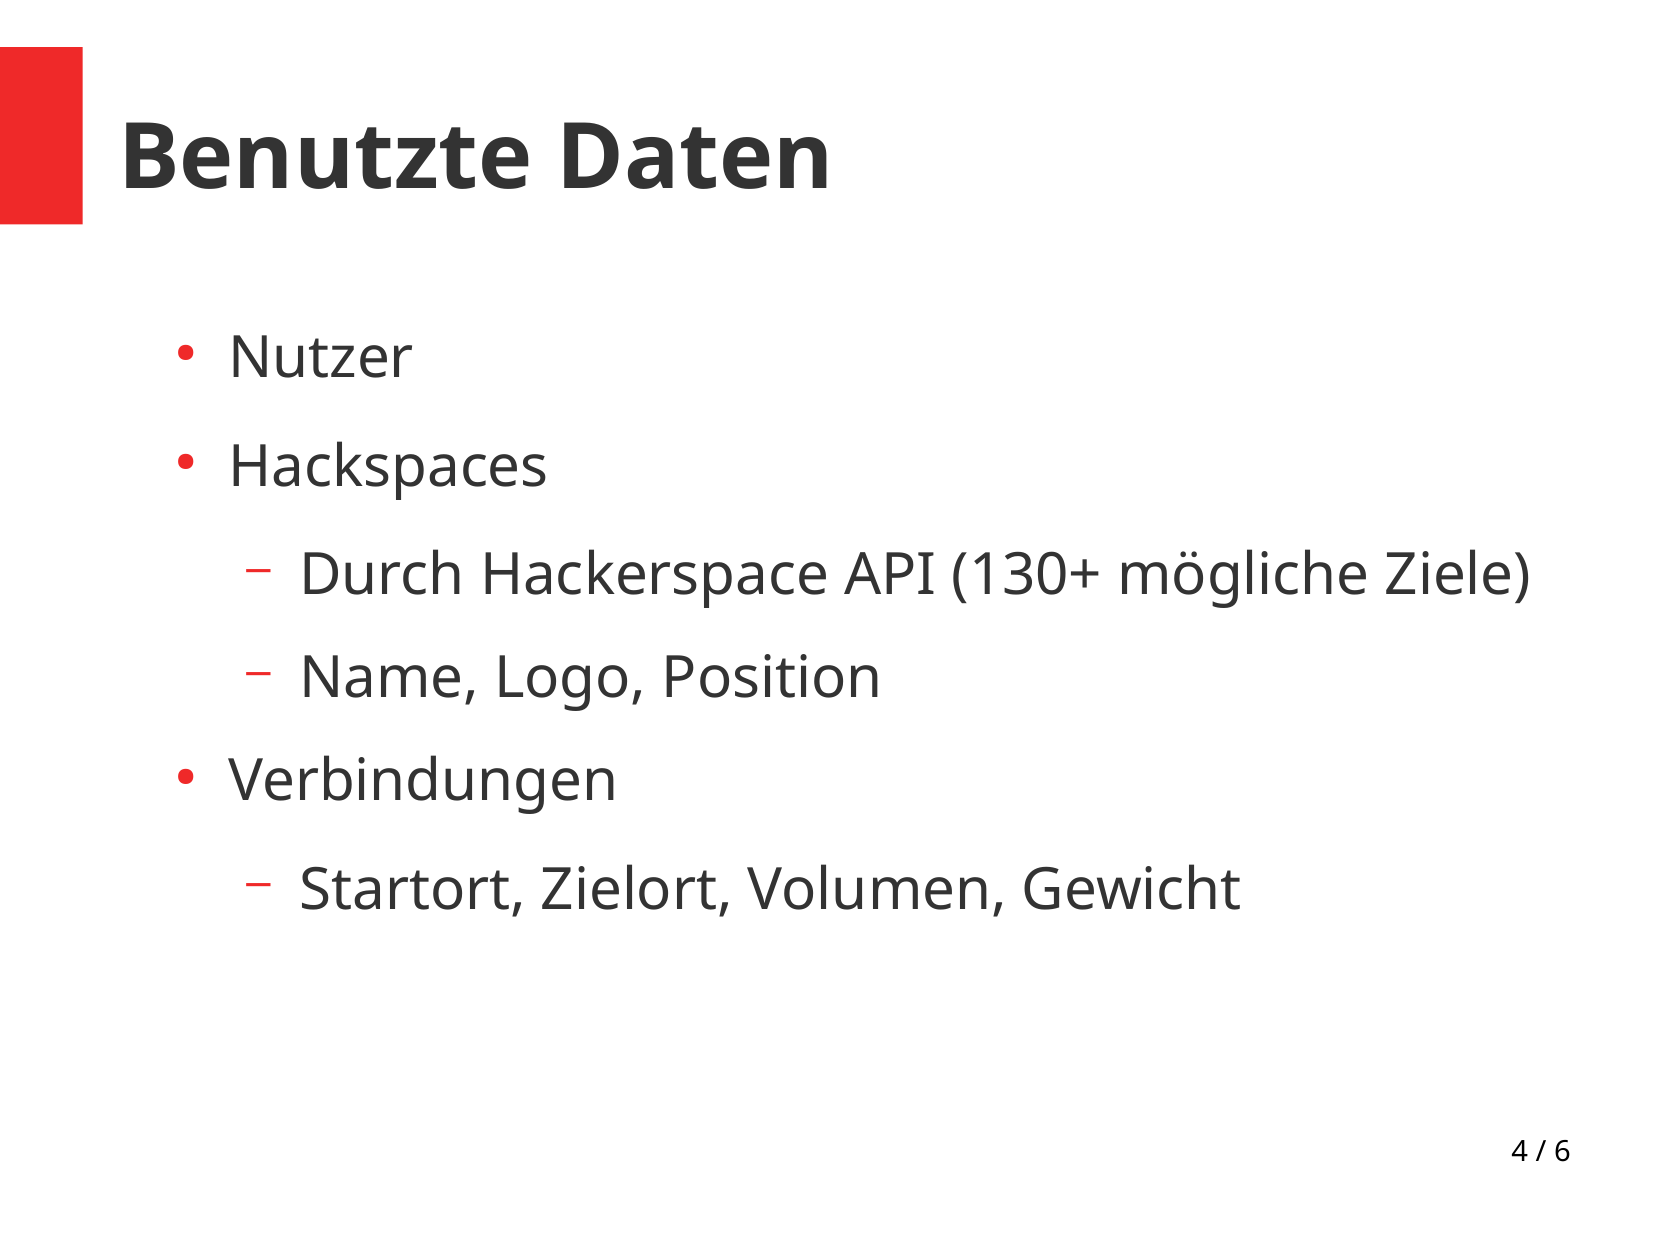

# Benutzte Daten
Nutzer
Hackspaces
Durch Hackerspace API (130+ mögliche Ziele)
Name, Logo, Position
Verbindungen
Startort, Zielort, Volumen, Gewicht
4